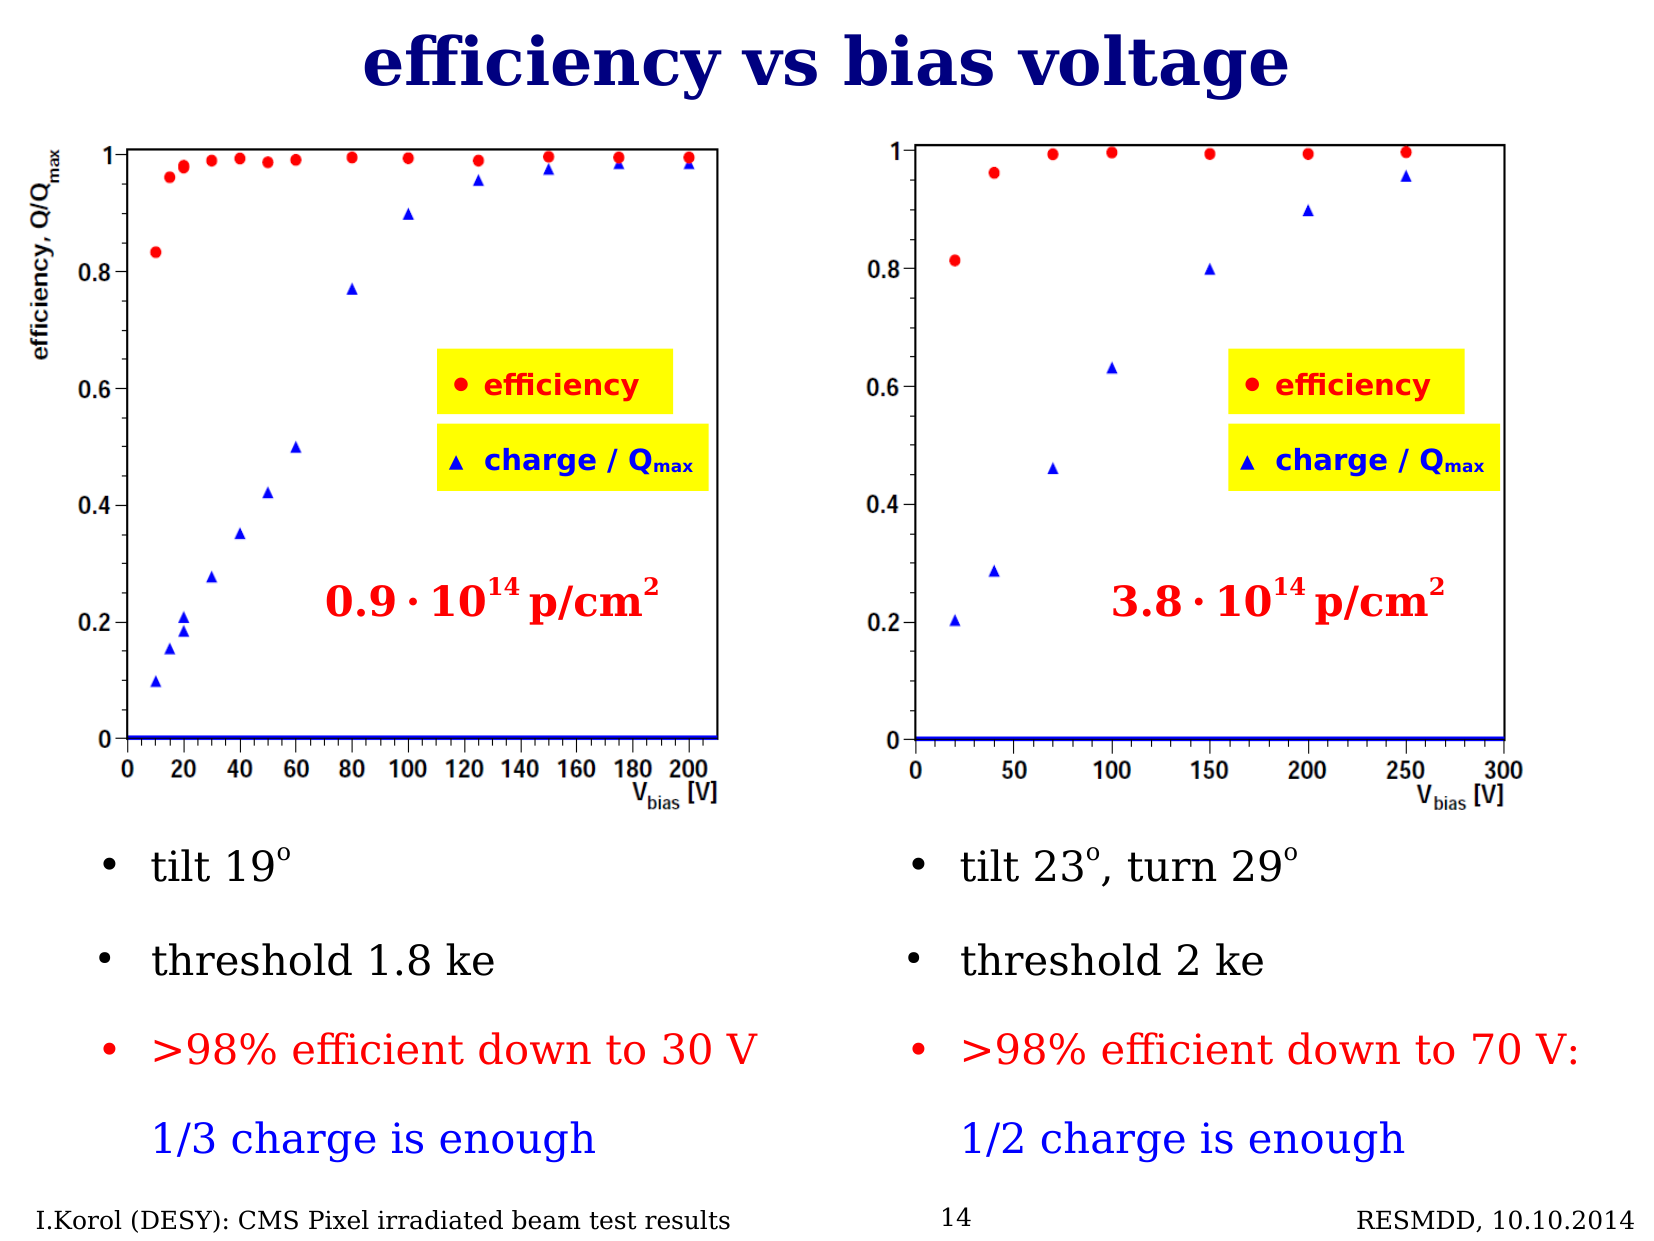

# efficiency vs bias voltage
⚫ efficiency
⚫ efficiency
▴ charge / Qmax
▴ charge / Qmax
0.9 · 1014 p/cm2
3.8 · 1014 p/cm2
tilt 19o
 threshold 1.8 ke
>98% efficient down to 30 V
1/3 charge is enough
tilt 23o, turn 29o
 threshold 2 ke
>98% efficient down to 70 V:
1/2 charge is enough